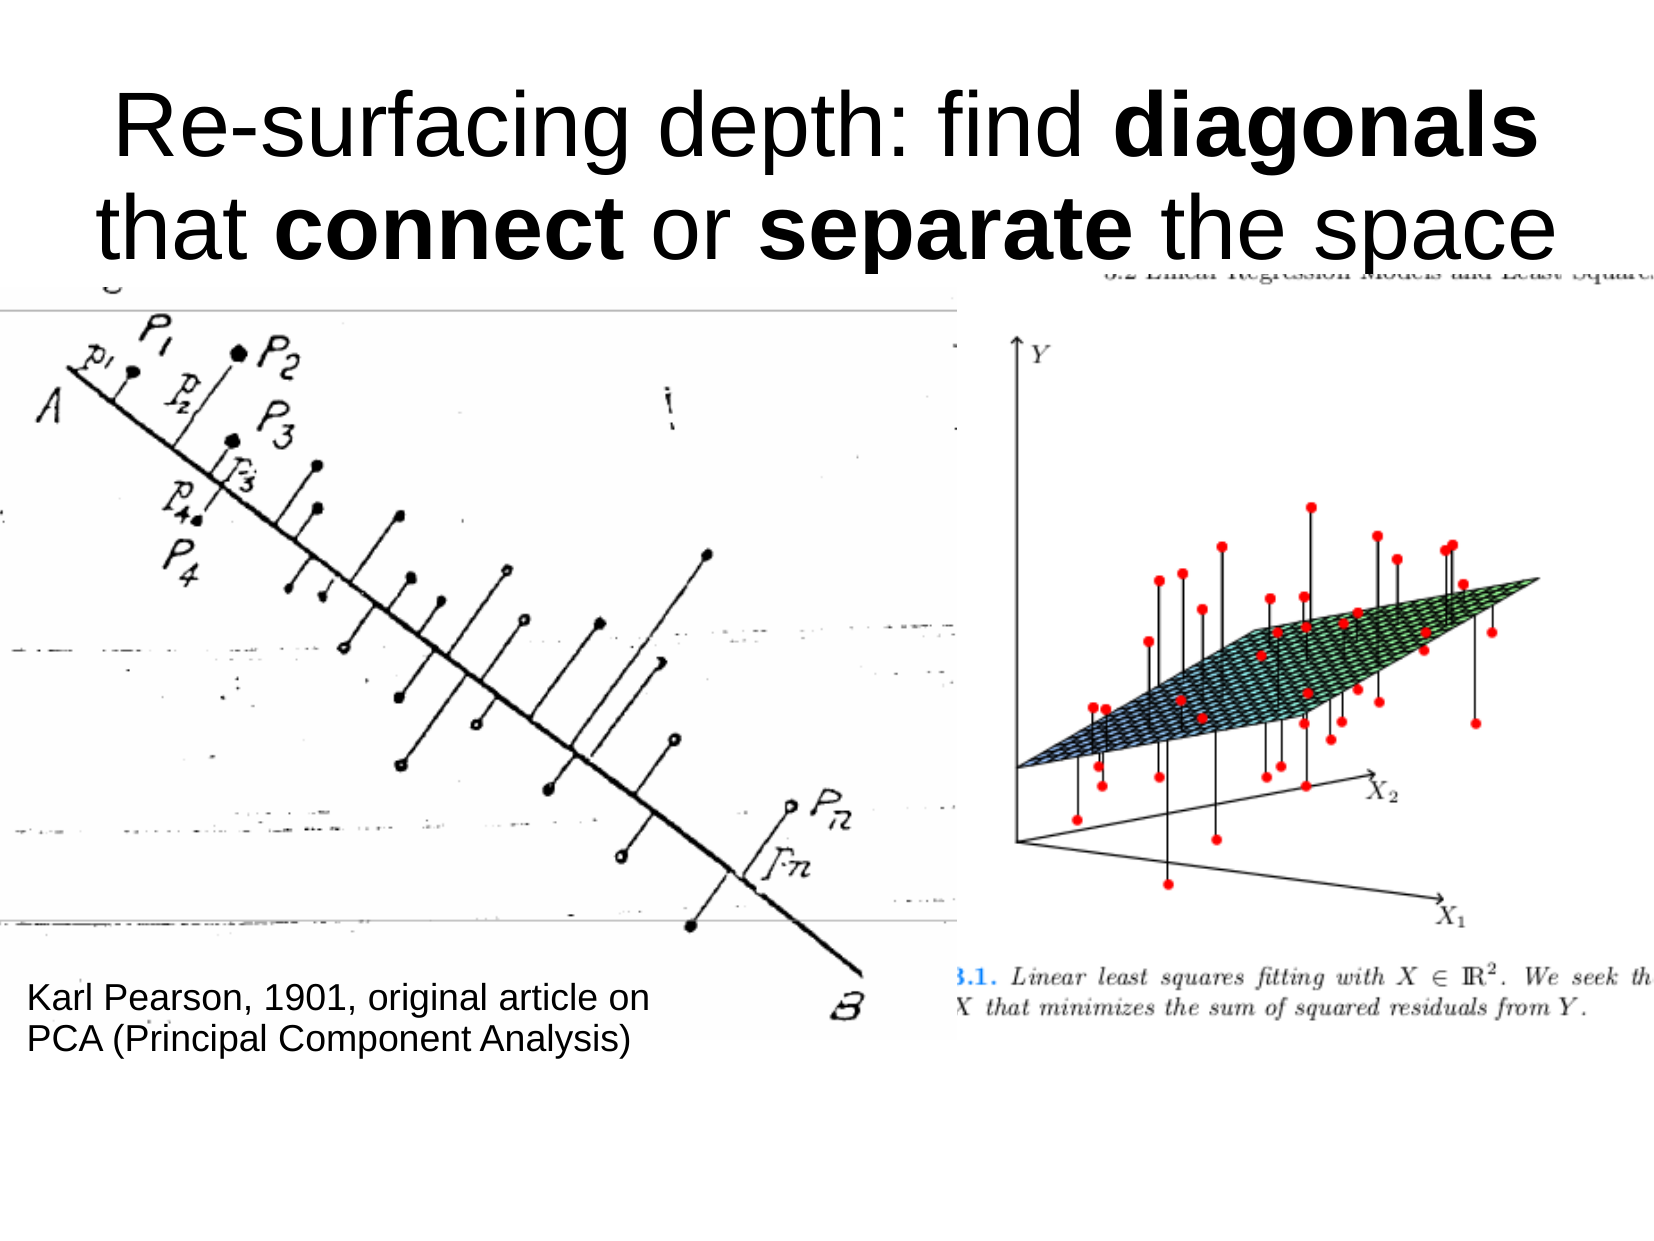

# Re-surfacing depth: find diagonals that connect or separate the space
Karl Pearson, 1901, original article on PCA (Principal Component Analysis)